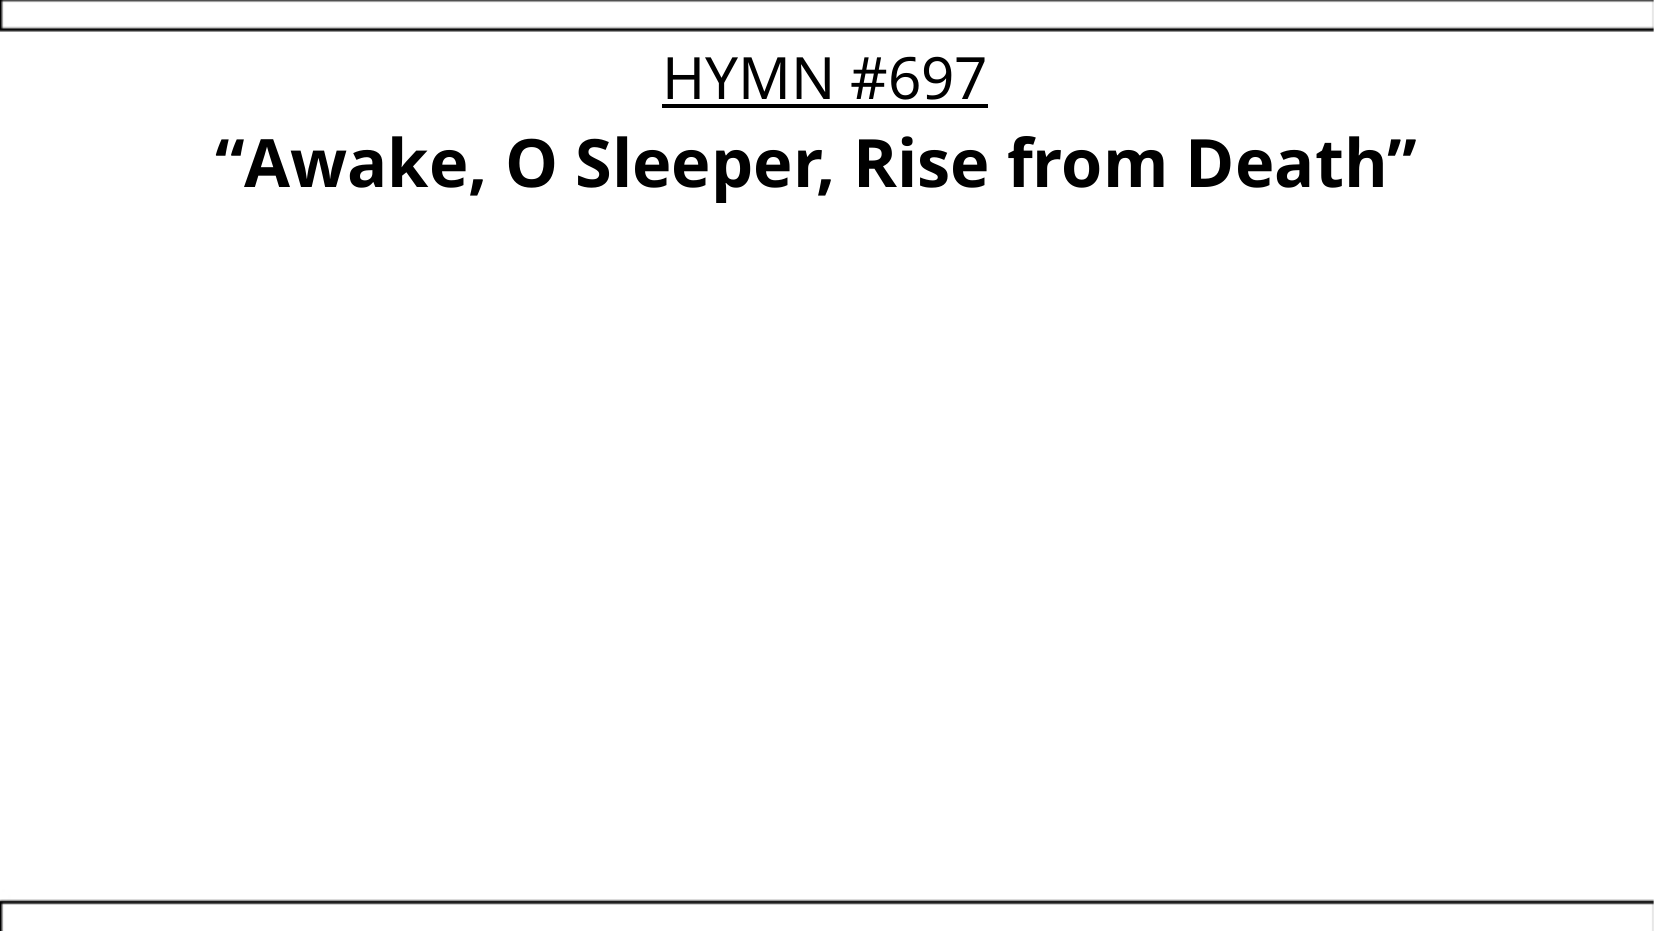

HYMN #697
“Awake, O Sleeper, Rise from Death”